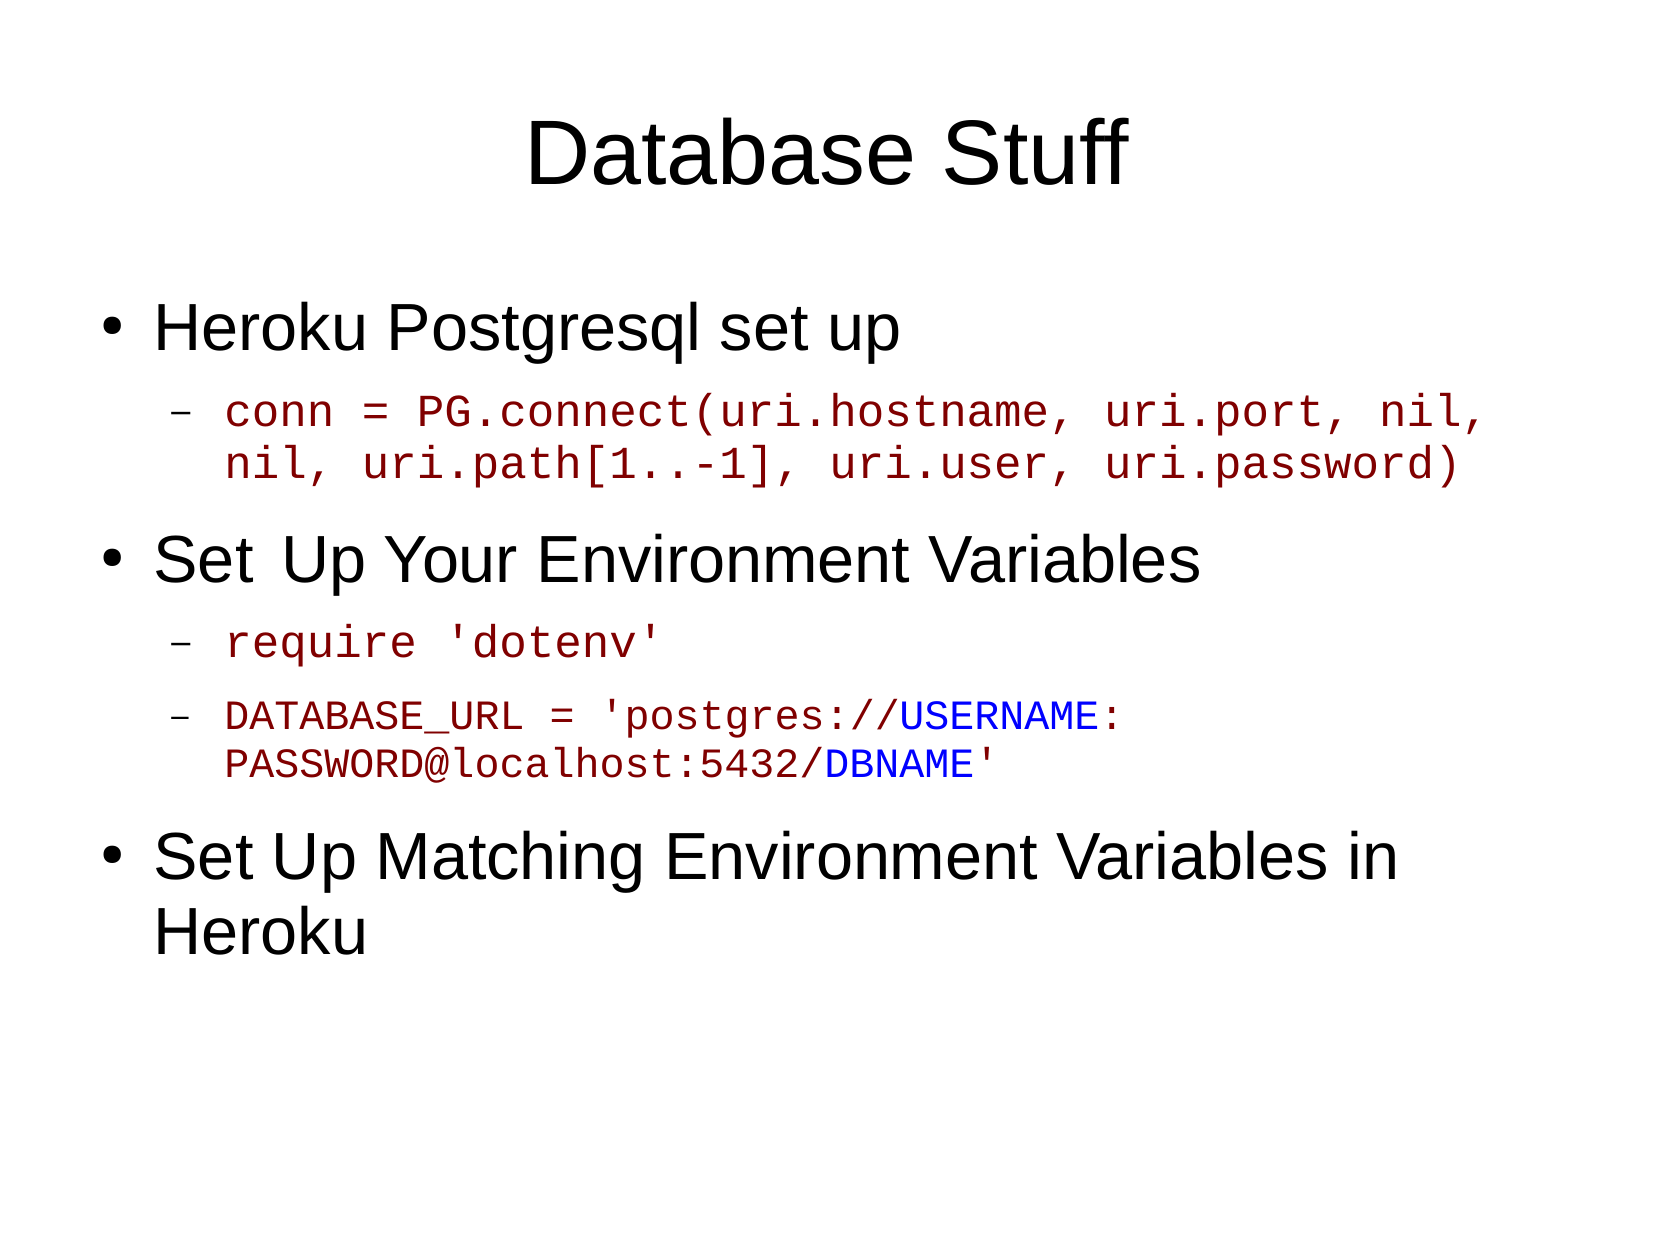

# Database Stuff
Heroku Postgresql set up
conn = PG.connect(uri.hostname, uri.port, nil, nil, uri.path[1..-1], uri.user, uri.password)
Set Up Your Environment Variables
require 'dotenv'
DATABASE_URL = 'postgres://USERNAME:PASSWORD@localhost:5432/DBNAME'
Set Up Matching Environment Variables in Heroku